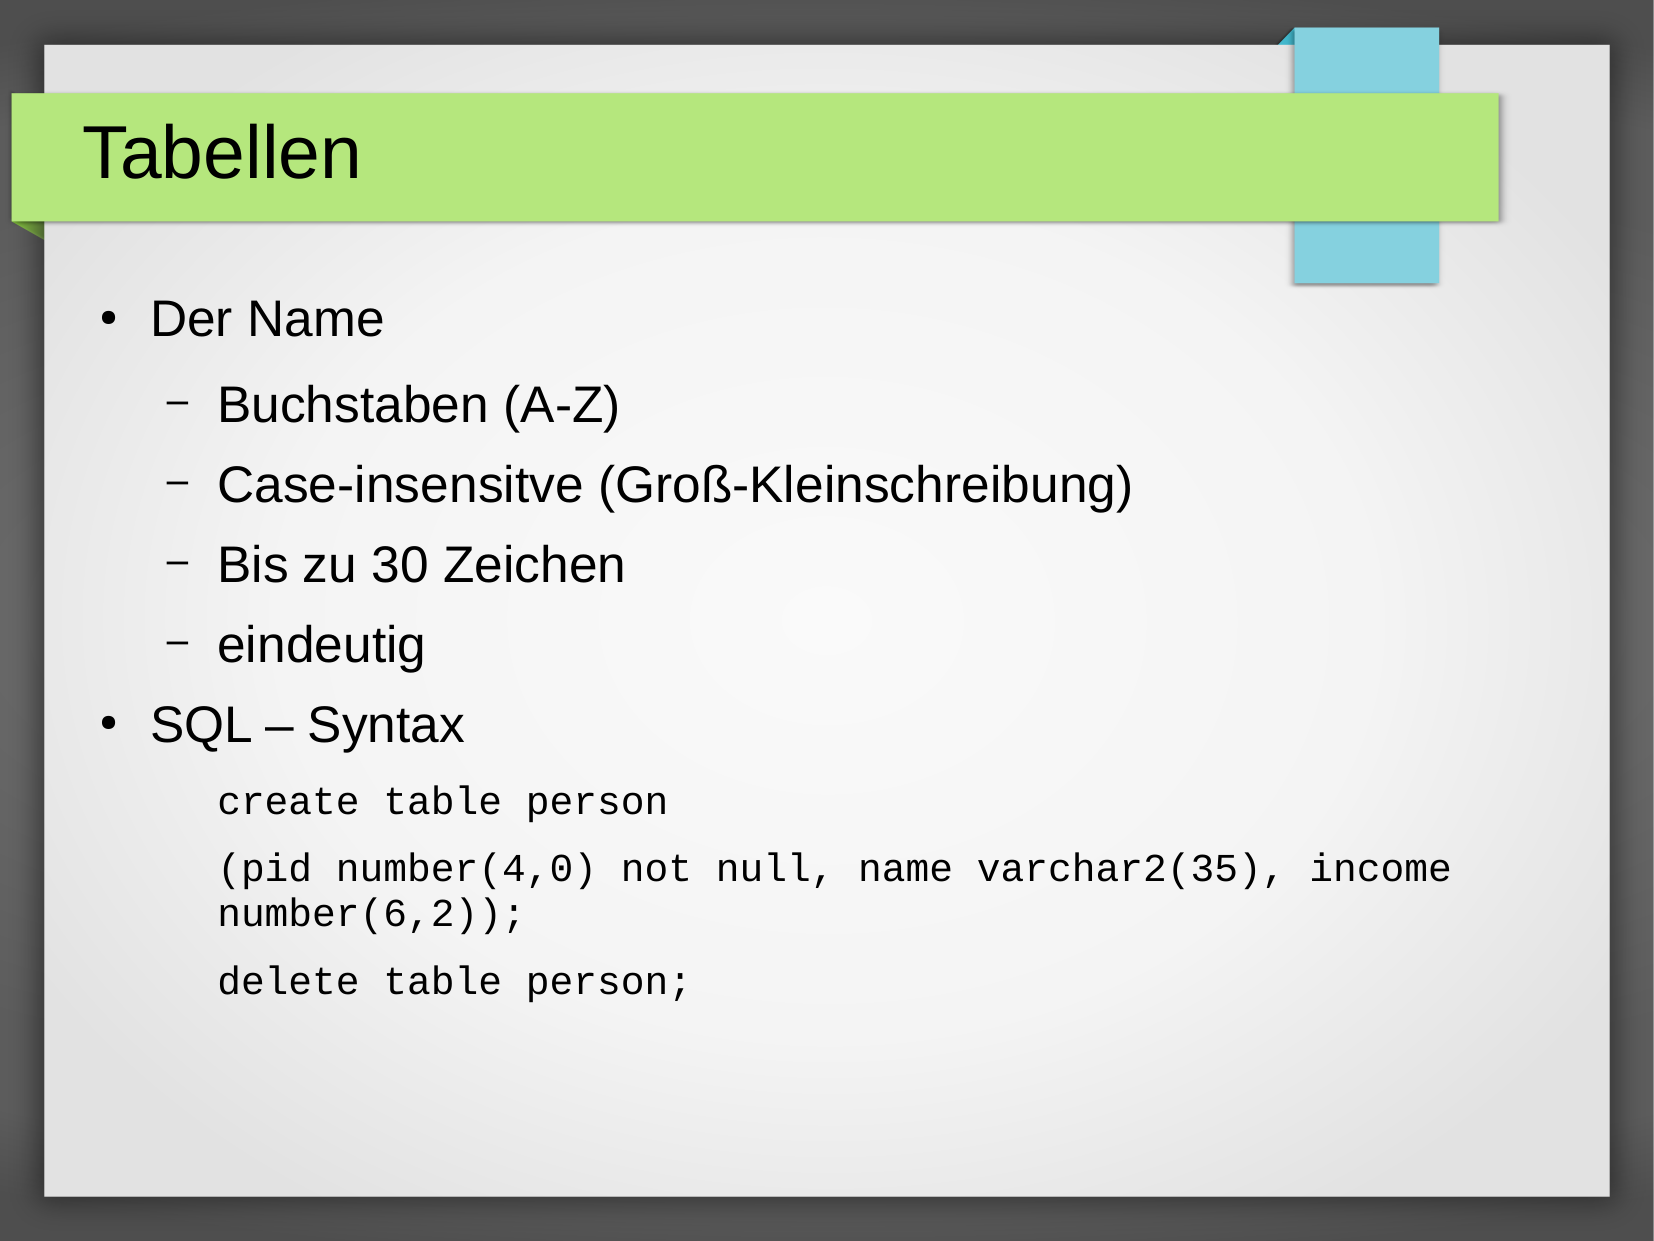

# Tabellen
Der Name
Buchstaben (A-Z)
Case-insensitve (Groß-Kleinschreibung)
Bis zu 30 Zeichen
eindeutig
SQL – Syntax
create table person
(pid number(4,0) not null, name varchar2(35), income number(6,2));
delete table person;